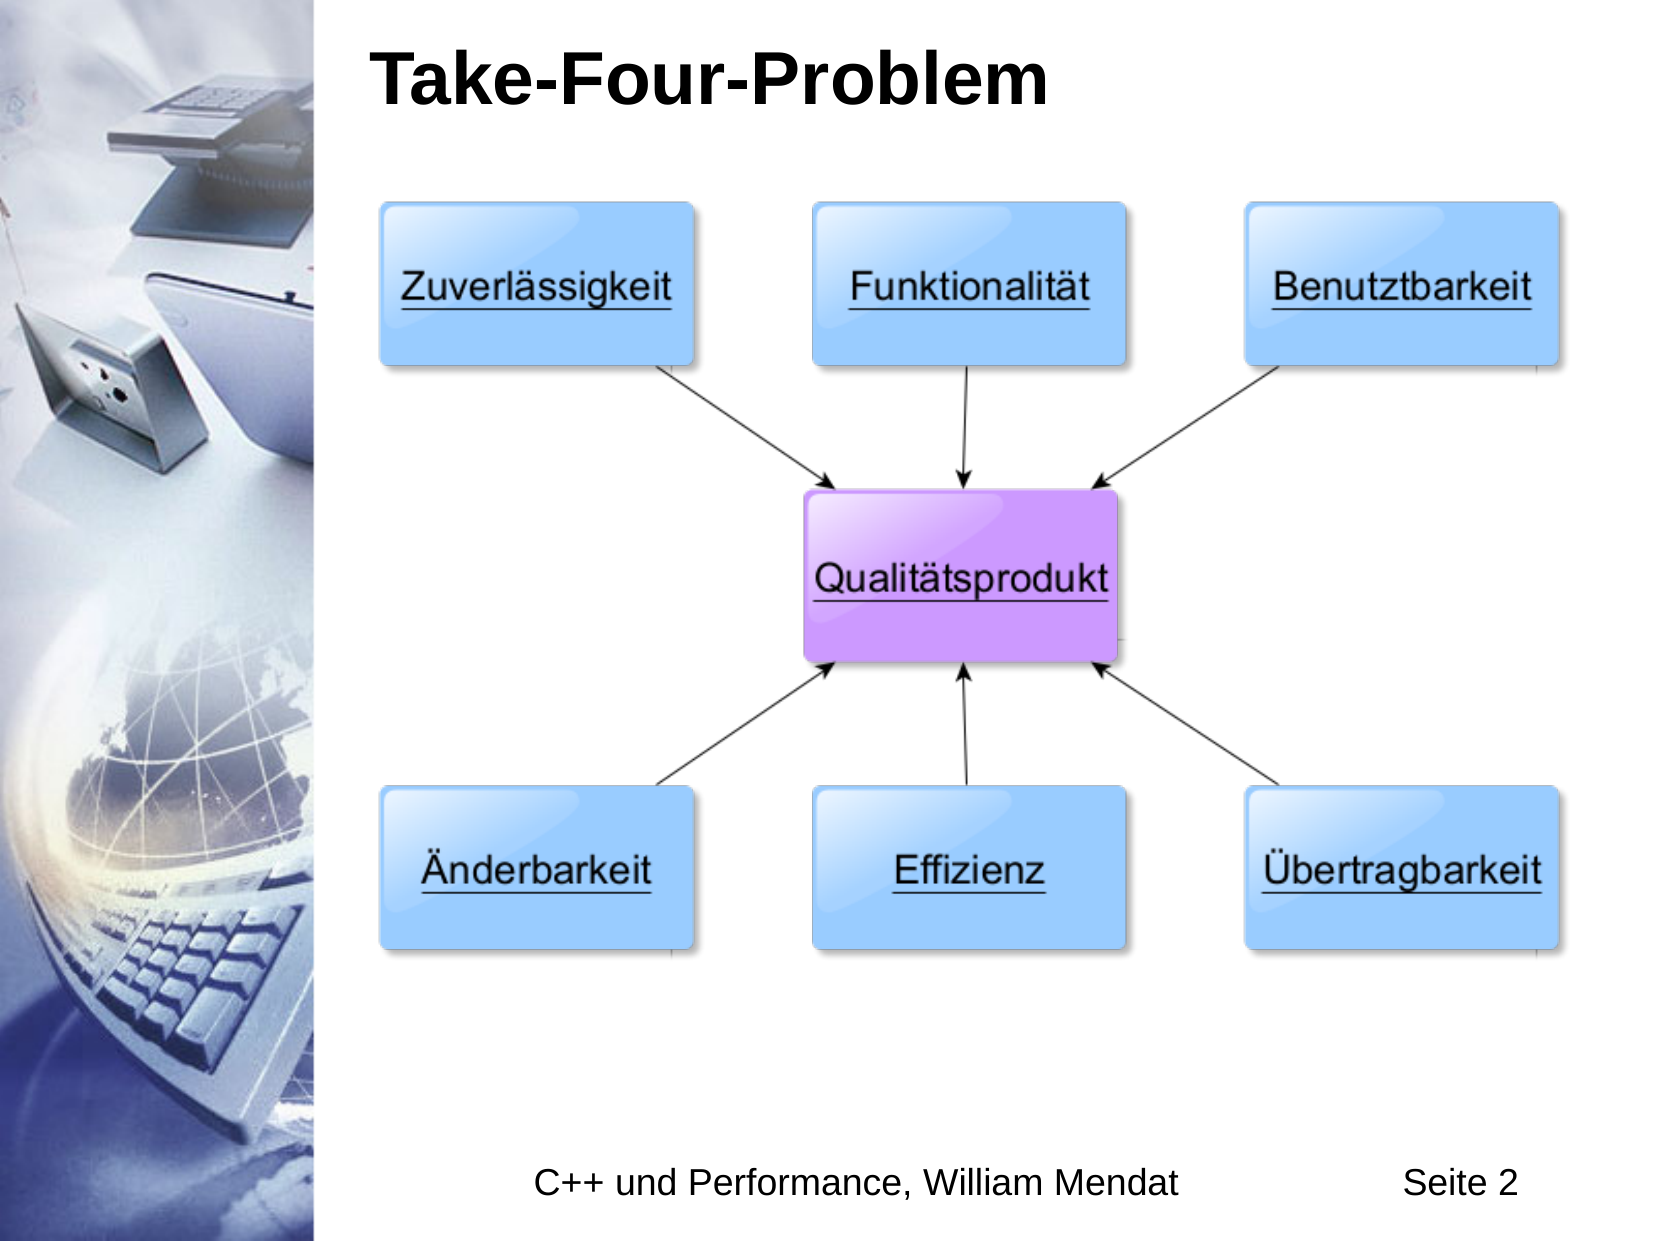

Take-Four-Problem
C++ und Performance, William Mendat
Seite 2